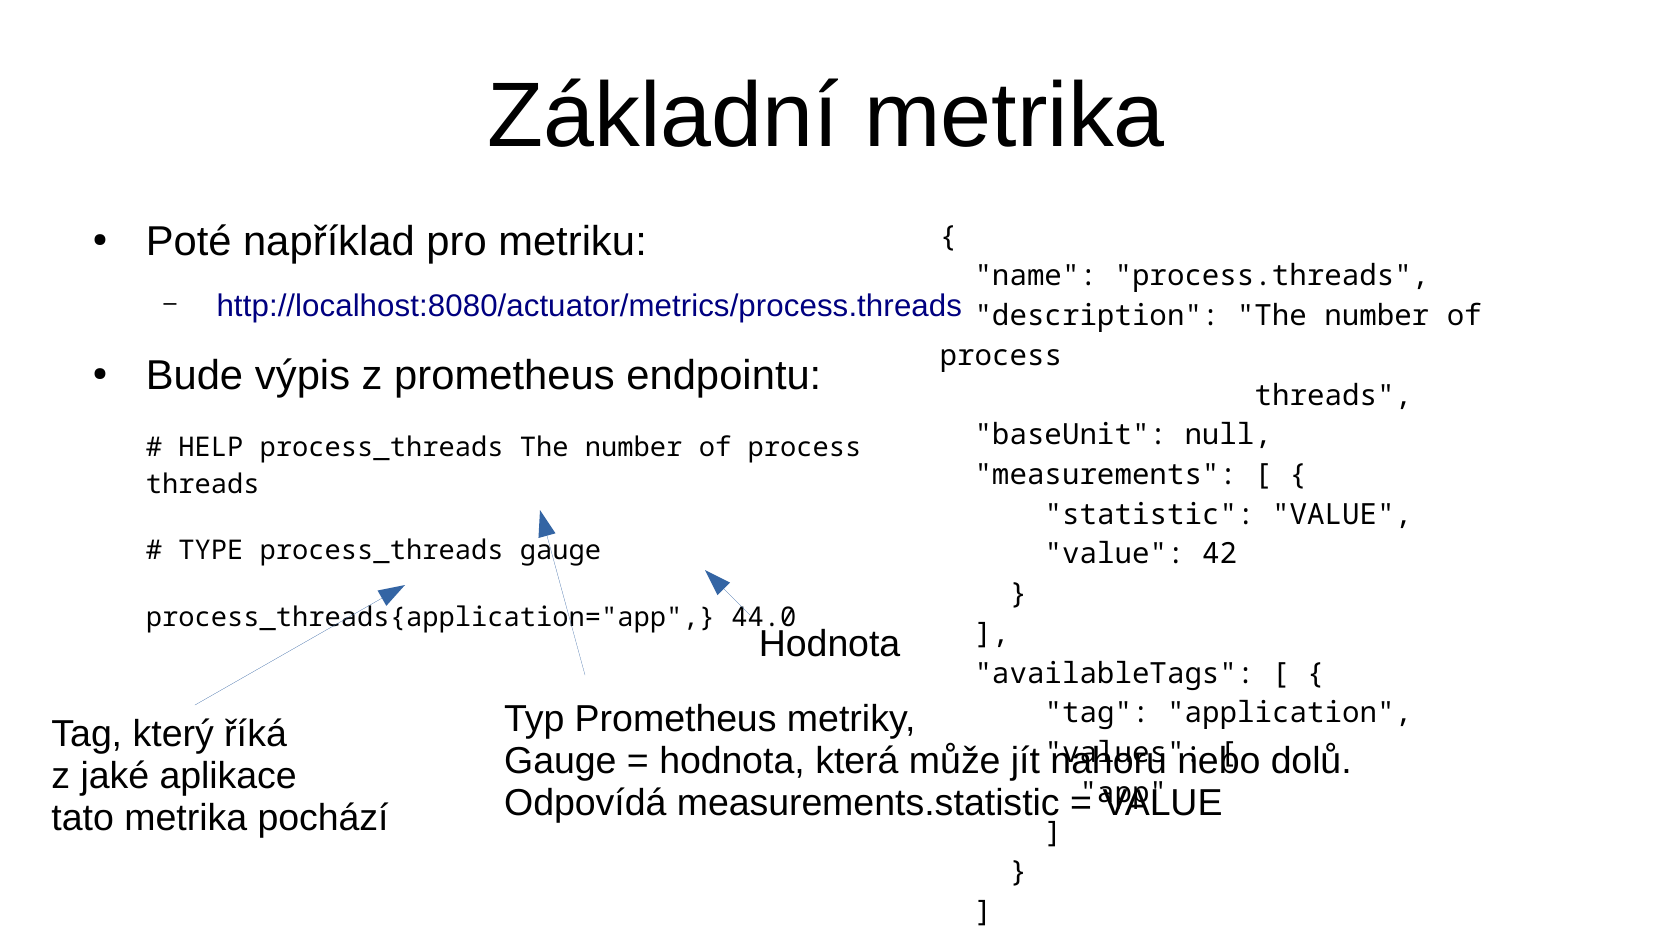

# Základní metrika
{
 "name": "process.threads",
 "description": "The number of process
 threads",
 "baseUnit": null,
 "measurements": [ {
 "statistic": "VALUE",
 "value": 42
 }
 ],
 "availableTags": [ {
 "tag": "application",
 "values": [
 "app"
 ]
 }
 ]
}
Poté například pro metriku:
http://localhost:8080/actuator/metrics/process.threads
Bude výpis z prometheus endpointu:
# HELP process_threads The number of process threads
# TYPE process_threads gauge
process_threads{application="app",} 44.0
Hodnota
Typ Prometheus metriky,
Gauge = hodnota, která může jít nahoru nebo dolů.
Odpovídá measurements.statistic = VALUE
Tag, který říká
z jaké aplikace
tato metrika pochází